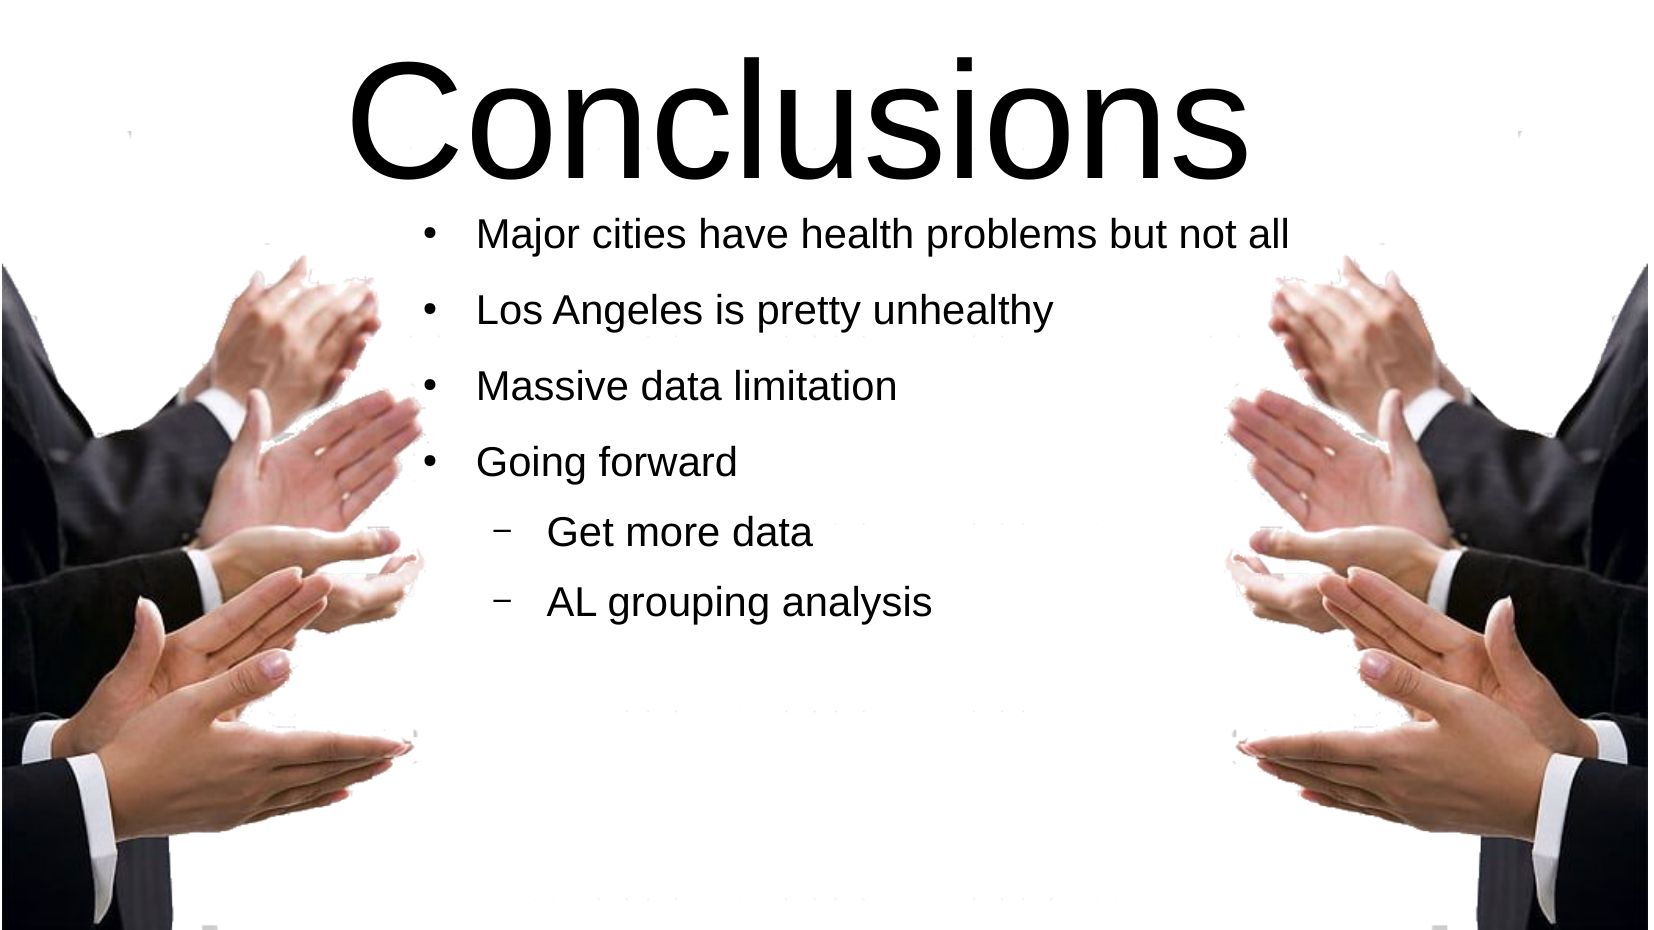

Conclusions
# Major cities have health problems but not all
Los Angeles is pretty unhealthy
Massive data limitation
Going forward
Get more data
AL grouping analysis